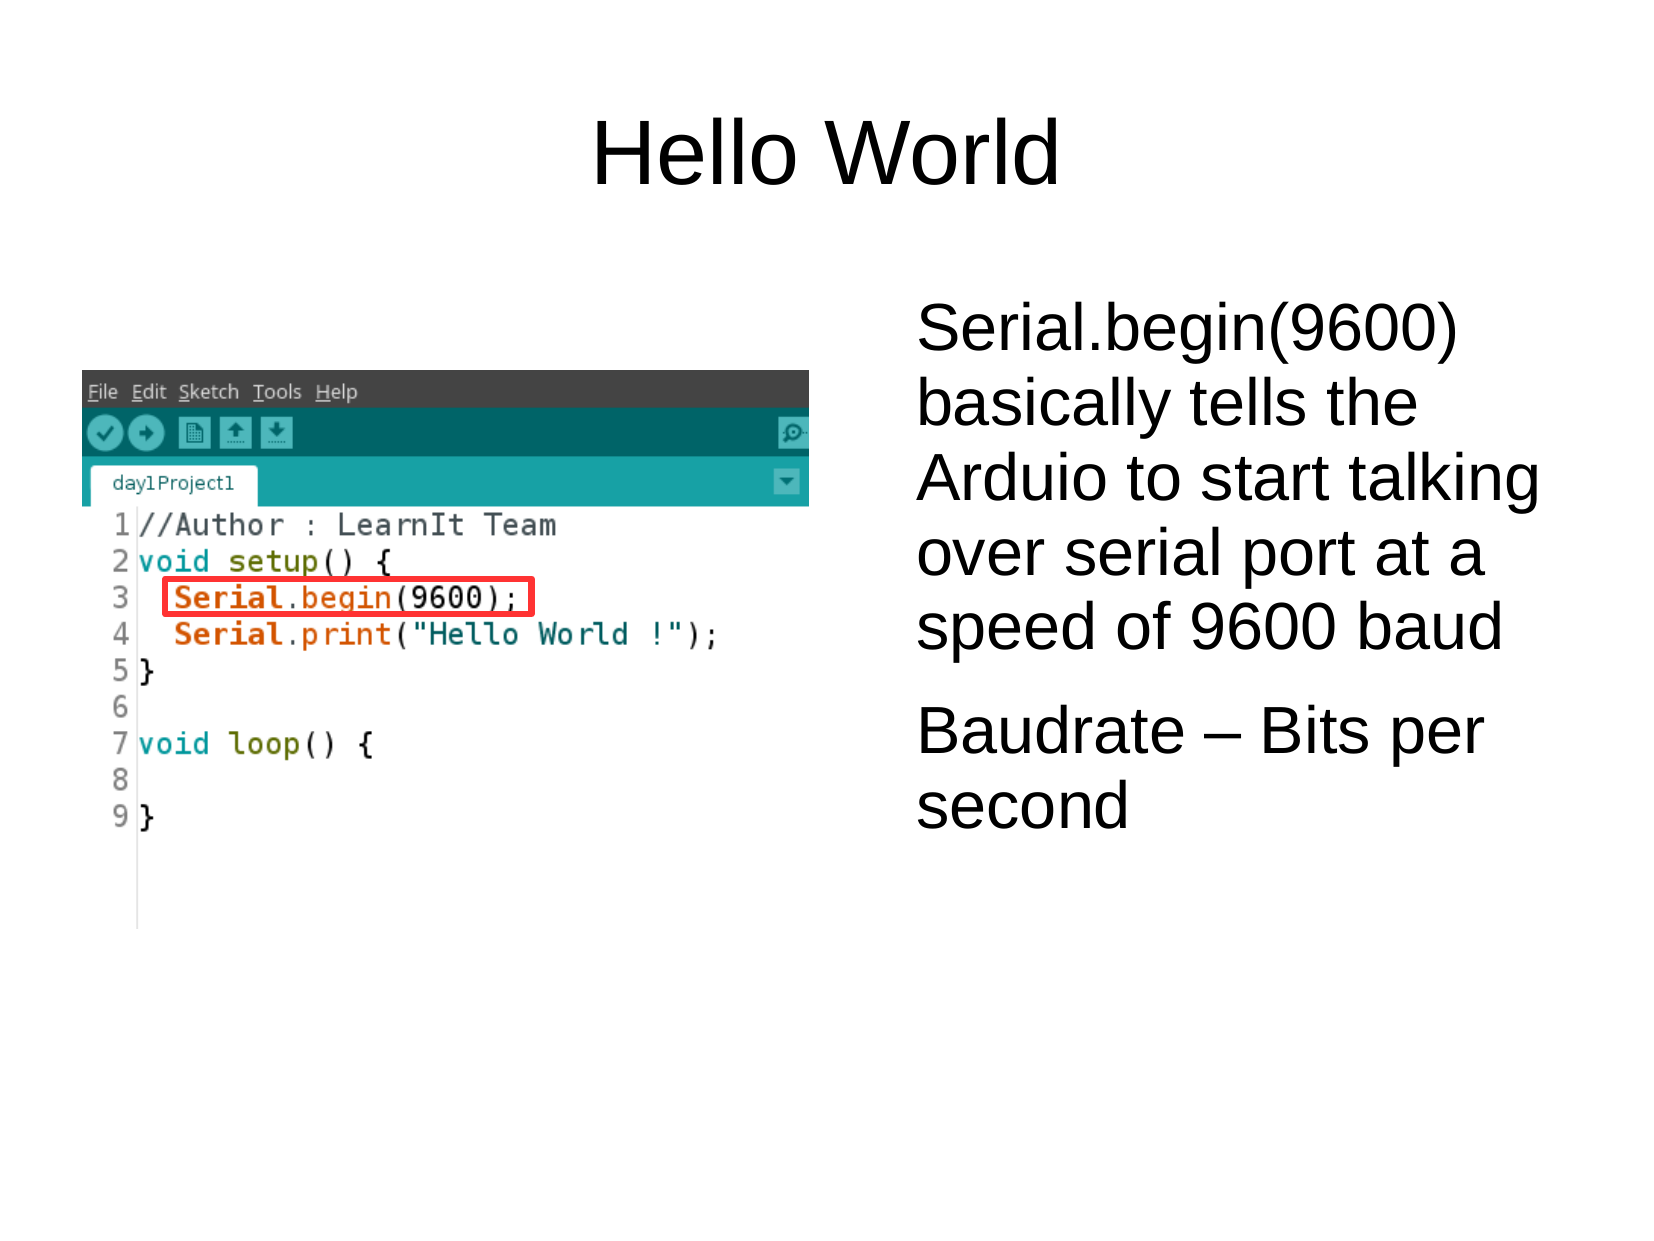

# Hello World
Serial.begin(9600) basically tells the Arduio to start talking over serial port at a speed of 9600 baud
Baudrate – Bits per second